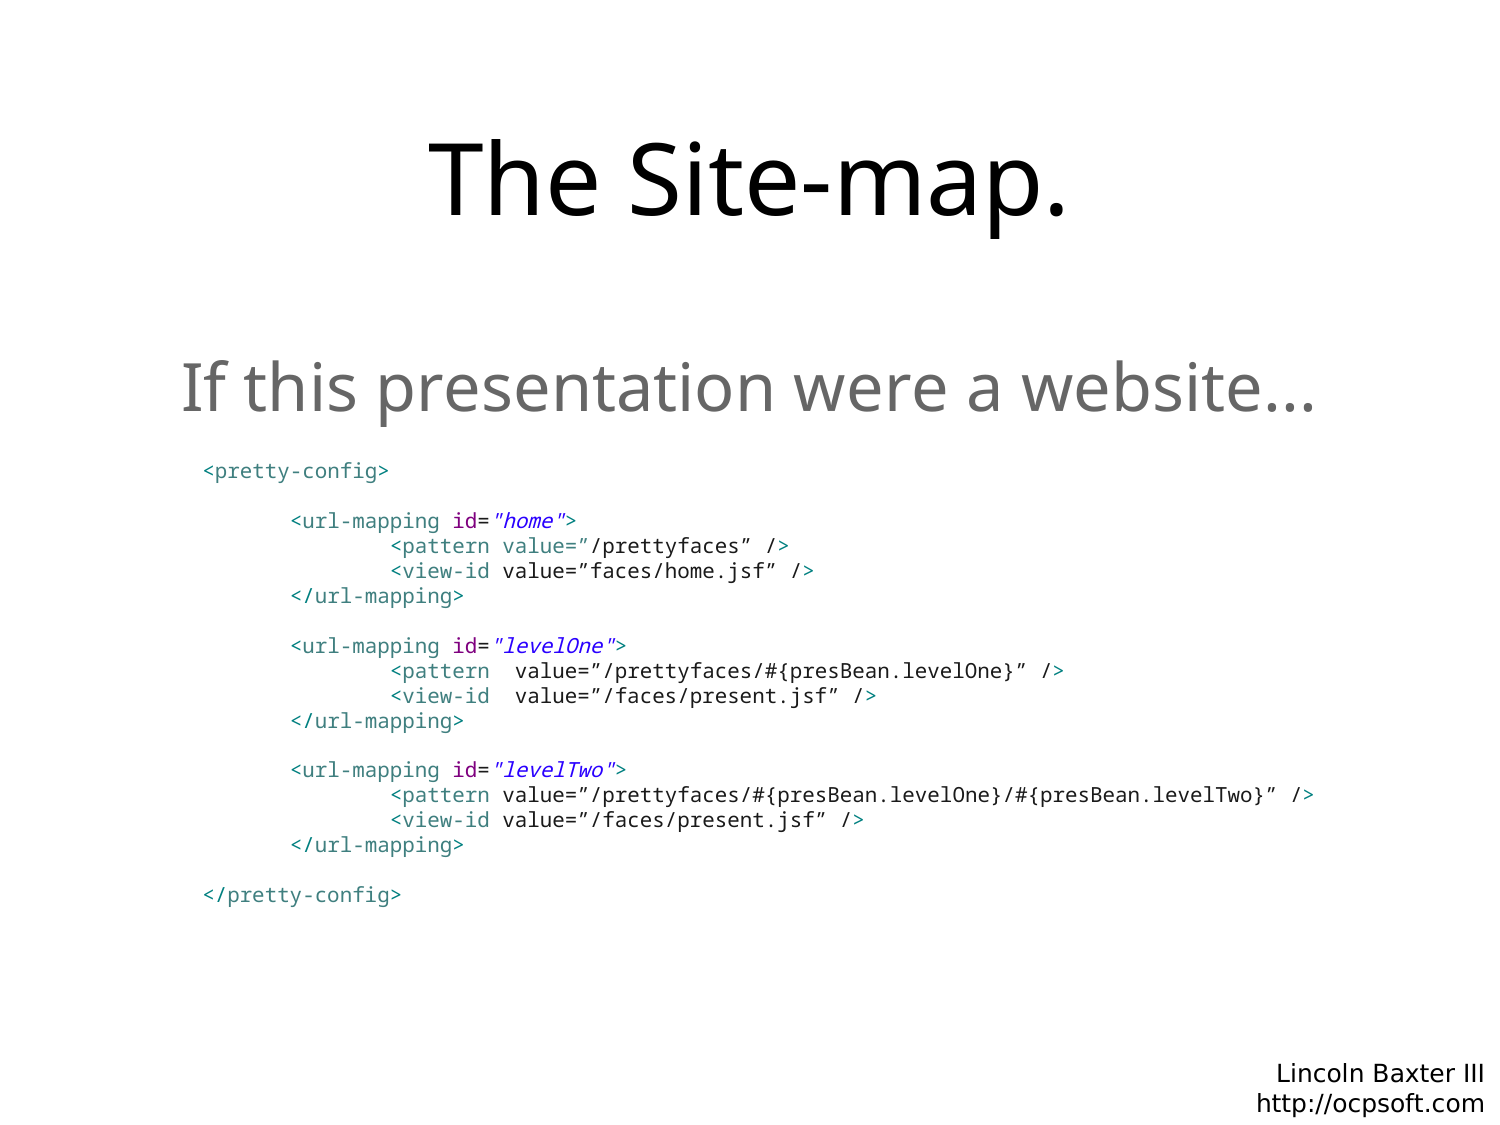

# The Site-map.
If this presentation were a website...
<pretty-config>
 <url-mapping id="home">
 <pattern value=”/prettyfaces” />
 <view-id value=”faces/home.jsf” />
 </url-mapping>
 <url-mapping id="levelOne">
 <pattern value=”/prettyfaces/#{presBean.levelOne}” />
 <view-id value=”/faces/present.jsf” />
 </url-mapping>
 <url-mapping id="levelTwo">
 <pattern value=”/prettyfaces/#{presBean.levelOne}/#{presBean.levelTwo}” />
 <view-id value=”/faces/present.jsf” />
 </url-mapping>
</pretty-config>